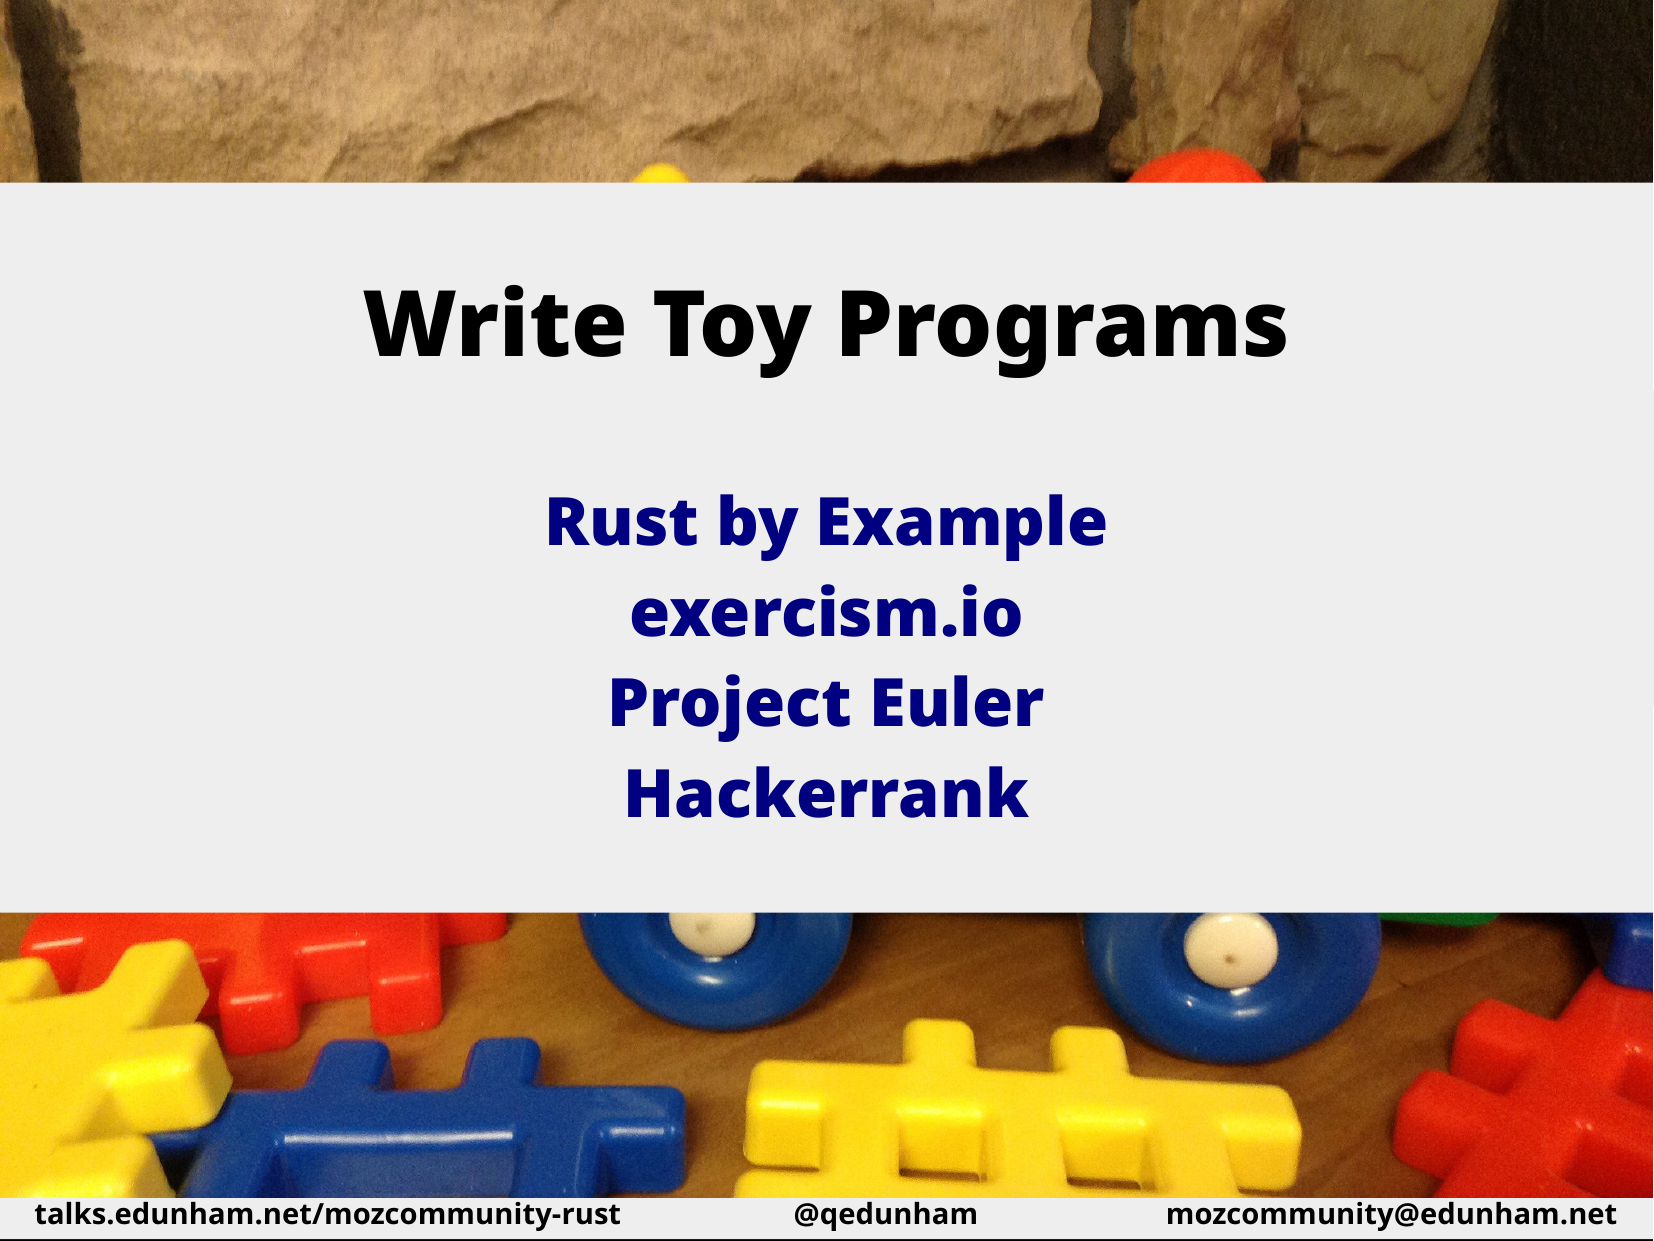

# Write Toy Programs Rust by Example exercism.io Project Euler Hackerrank